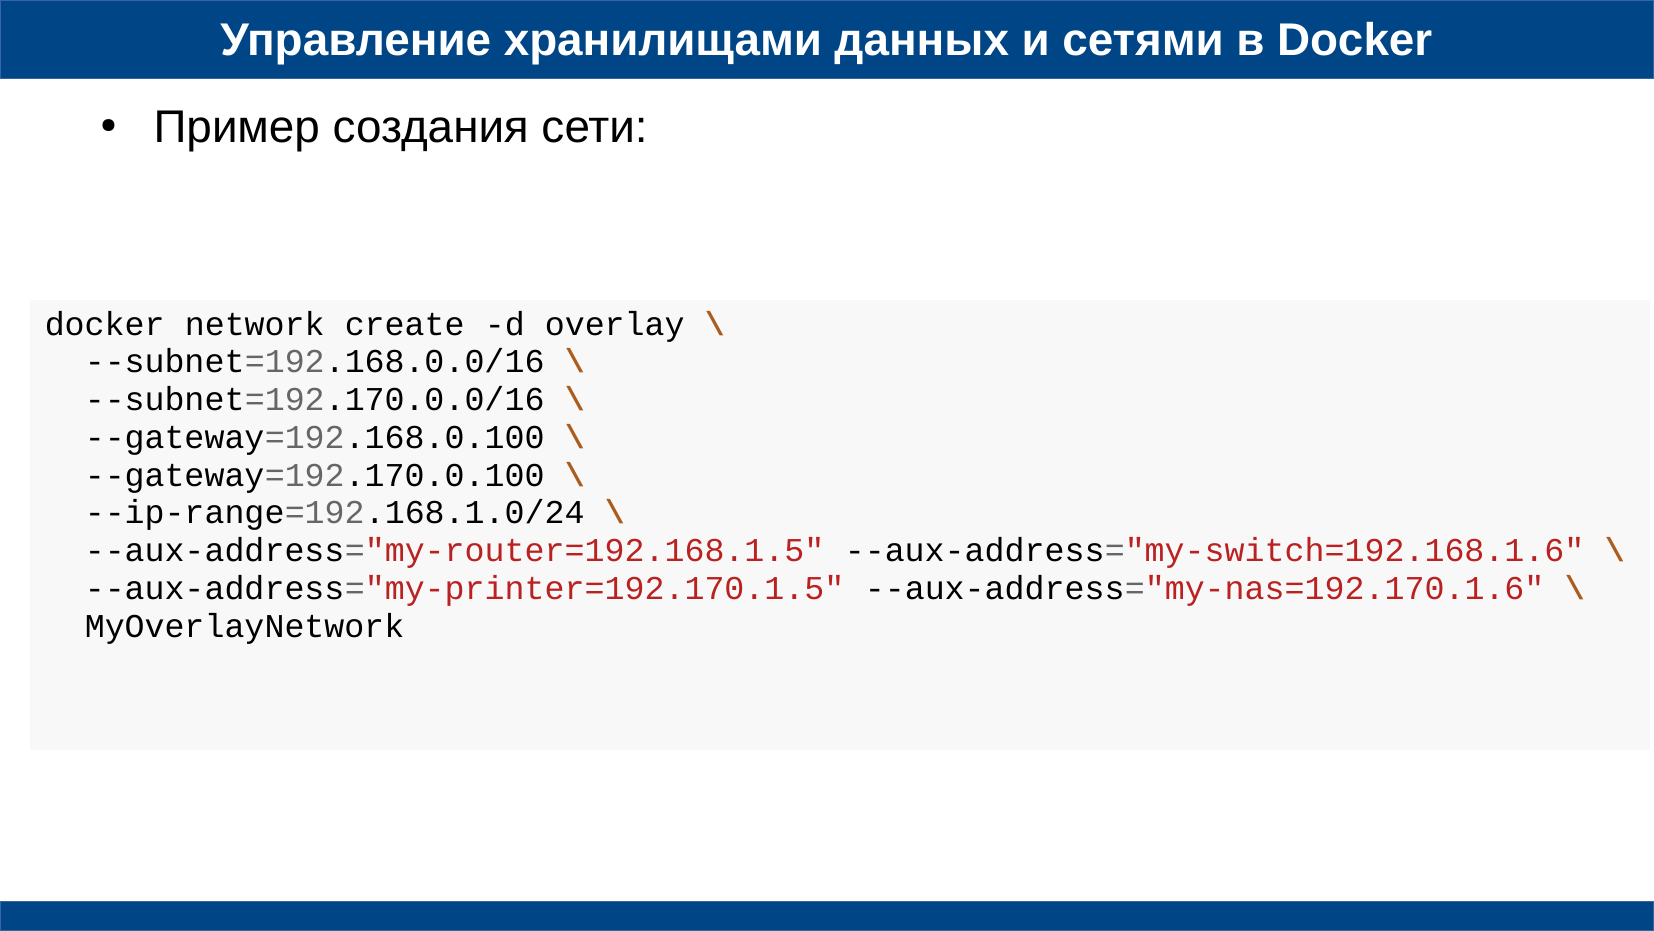

# Управление хранилищами данных и сетями в Docker
Пример создания сети:
docker network create -d overlay \
 --subnet=192.168.0.0/16 \
 --subnet=192.170.0.0/16 \
 --gateway=192.168.0.100 \
 --gateway=192.170.0.100 \
 --ip-range=192.168.1.0/24 \
 --aux-address="my-router=192.168.1.5" --aux-address="my-switch=192.168.1.6" \
 --aux-address="my-printer=192.170.1.5" --aux-address="my-nas=192.170.1.6" \
 MyOverlayNetwork